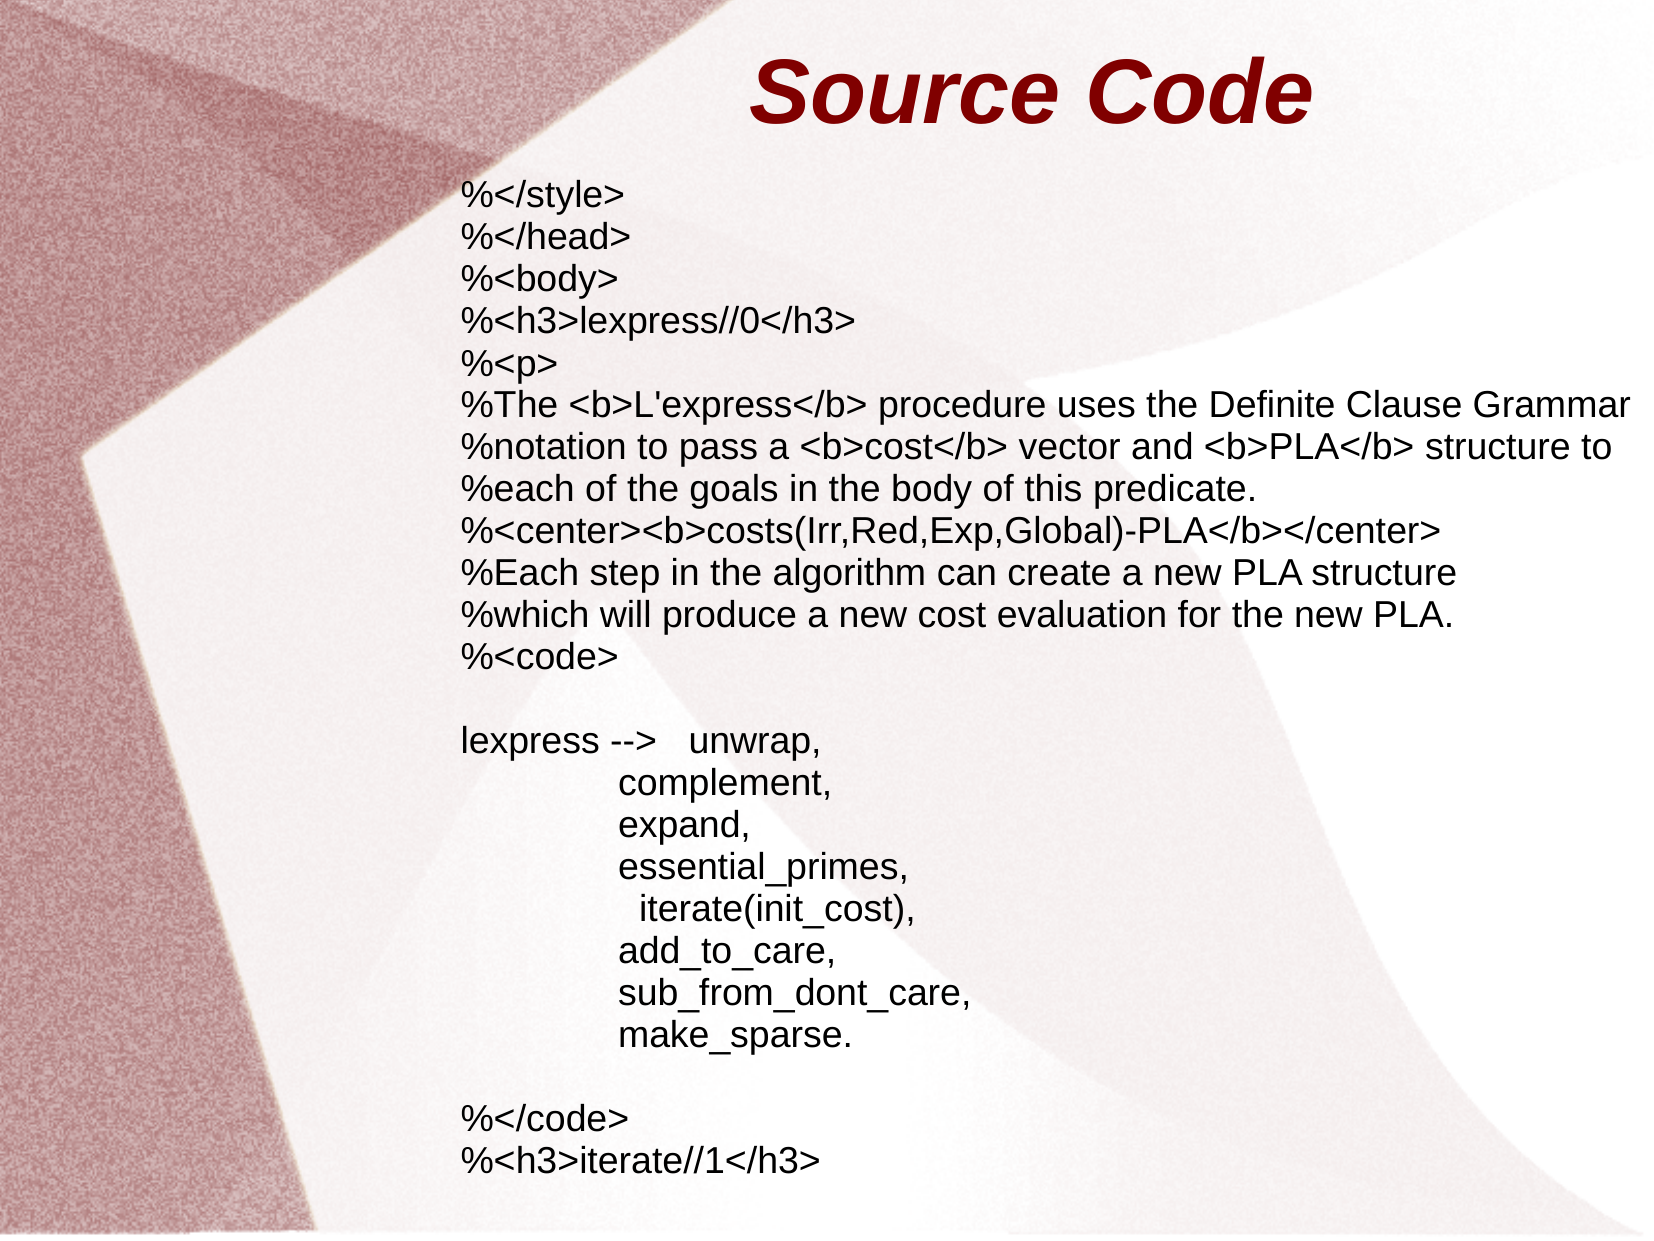

# Source Code
%</style>
%</head>
%<body>
%<h3>lexpress//0</h3>
%<p>
%The <b>L'express</b> procedure uses the Definite Clause Grammar
%notation to pass a <b>cost</b> vector and <b>PLA</b> structure to
%each of the goals in the body of this predicate.
%<center><b>costs(Irr,Red,Exp,Global)-PLA</b></center>
%Each step in the algorithm can create a new PLA structure
%which will produce a new cost evaluation for the new PLA.
%<code>
lexpress --> unwrap,
 complement,
 expand,
 essential_primes,
 iterate(init_cost),
 add_to_care,
 sub_from_dont_care,
 make_sparse.
%</code>
%<h3>iterate//1</h3>